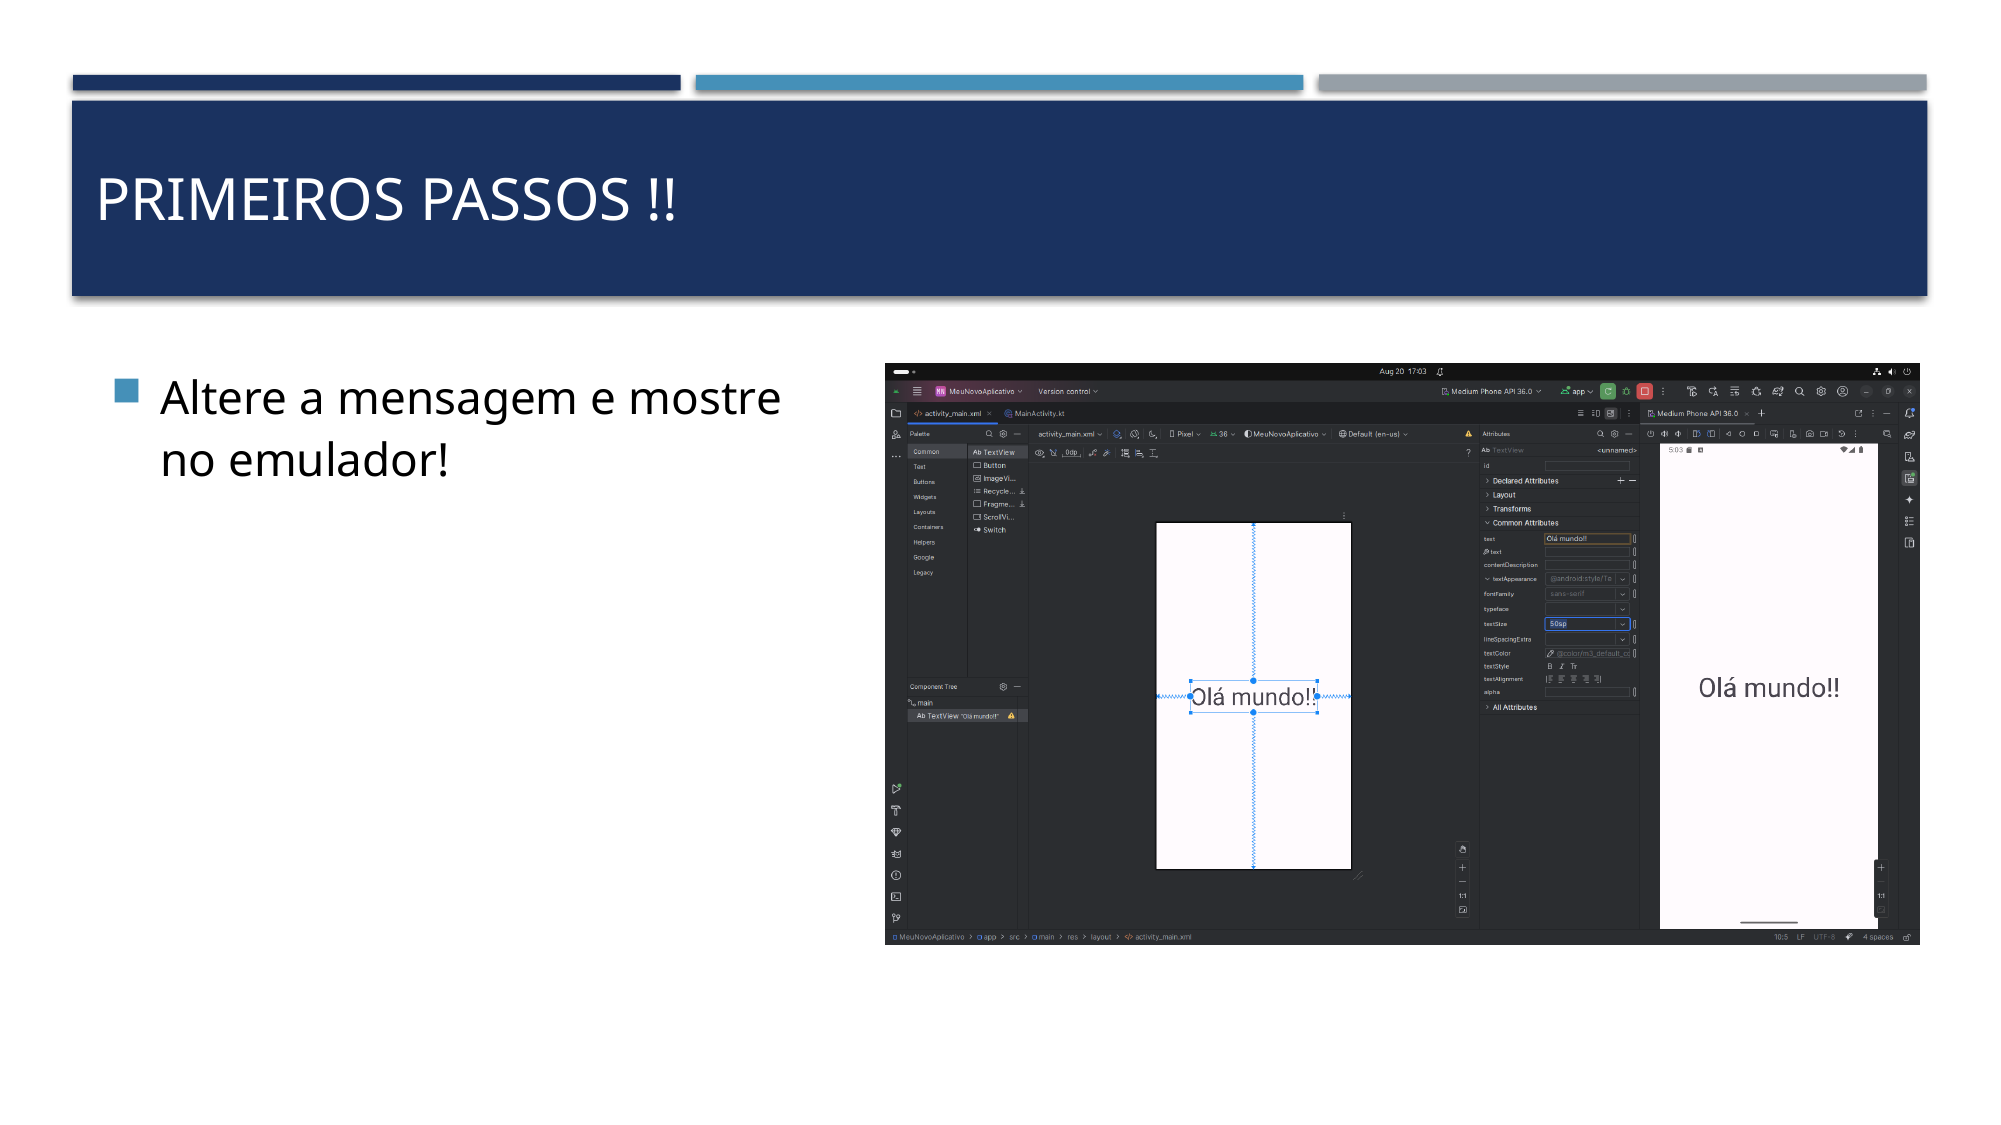

# Primeiros passos !!
Altere a mensagem e mostre no emulador!